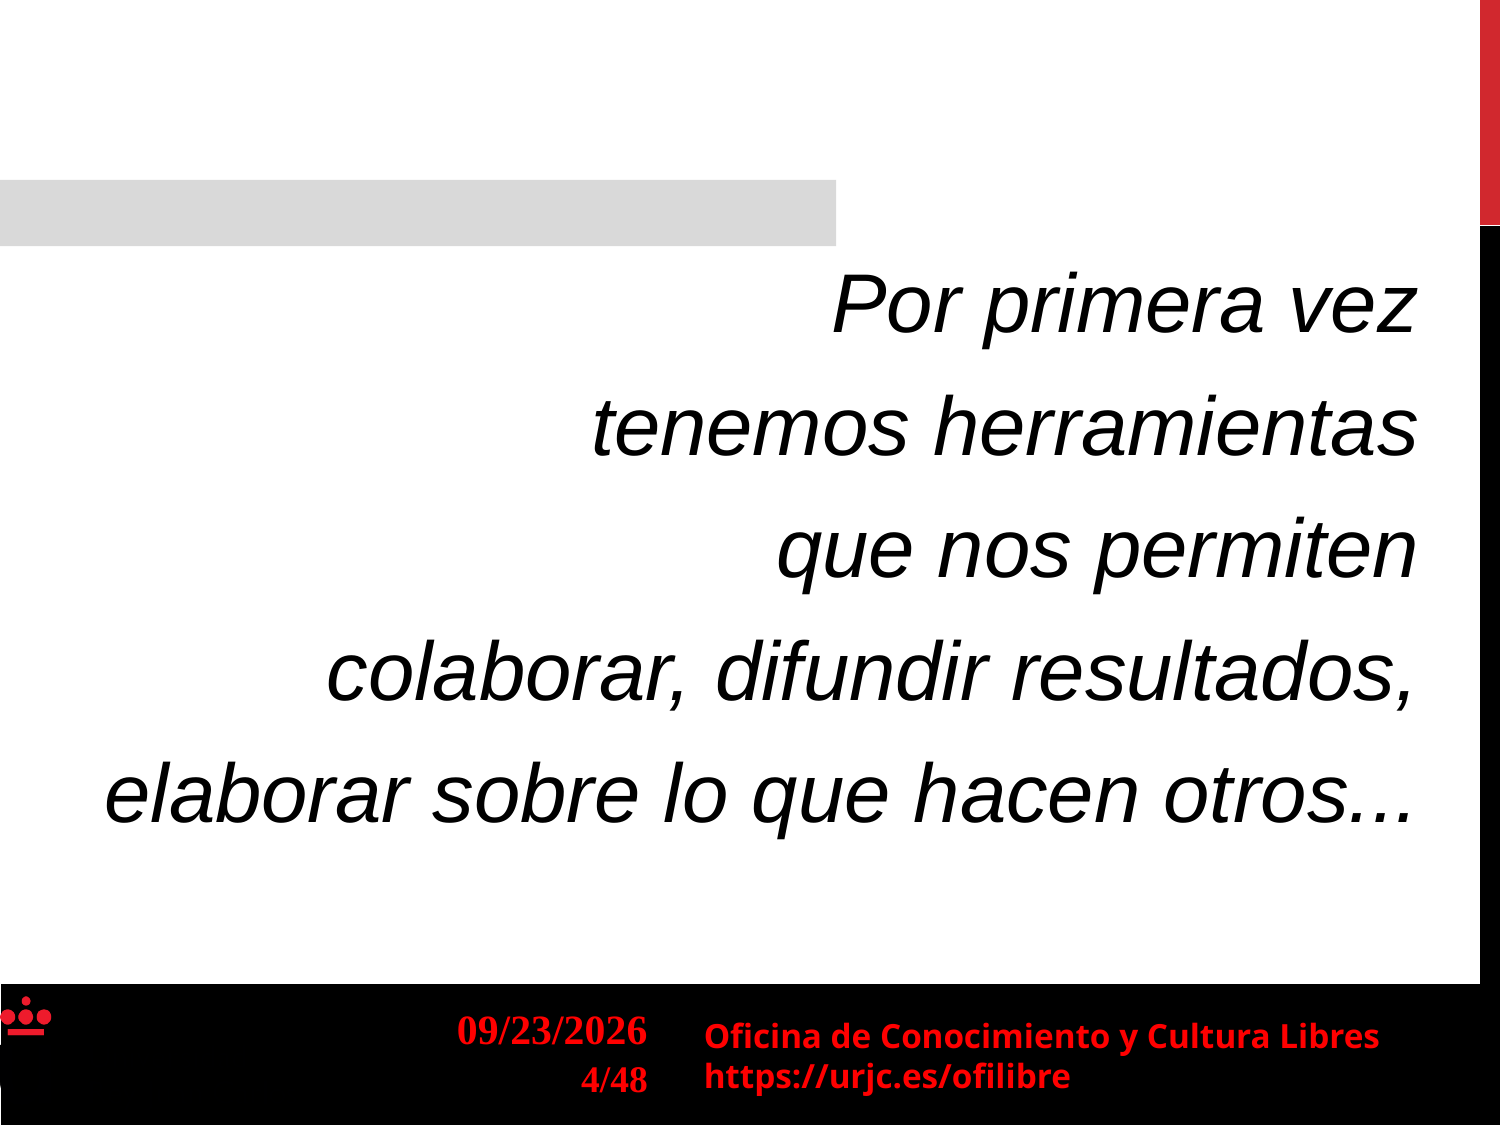

#
Por primera vez
tenemos herramientas
que nos permiten
colaborar, difundir resultados,
elaborar sobre lo que hacen otros...